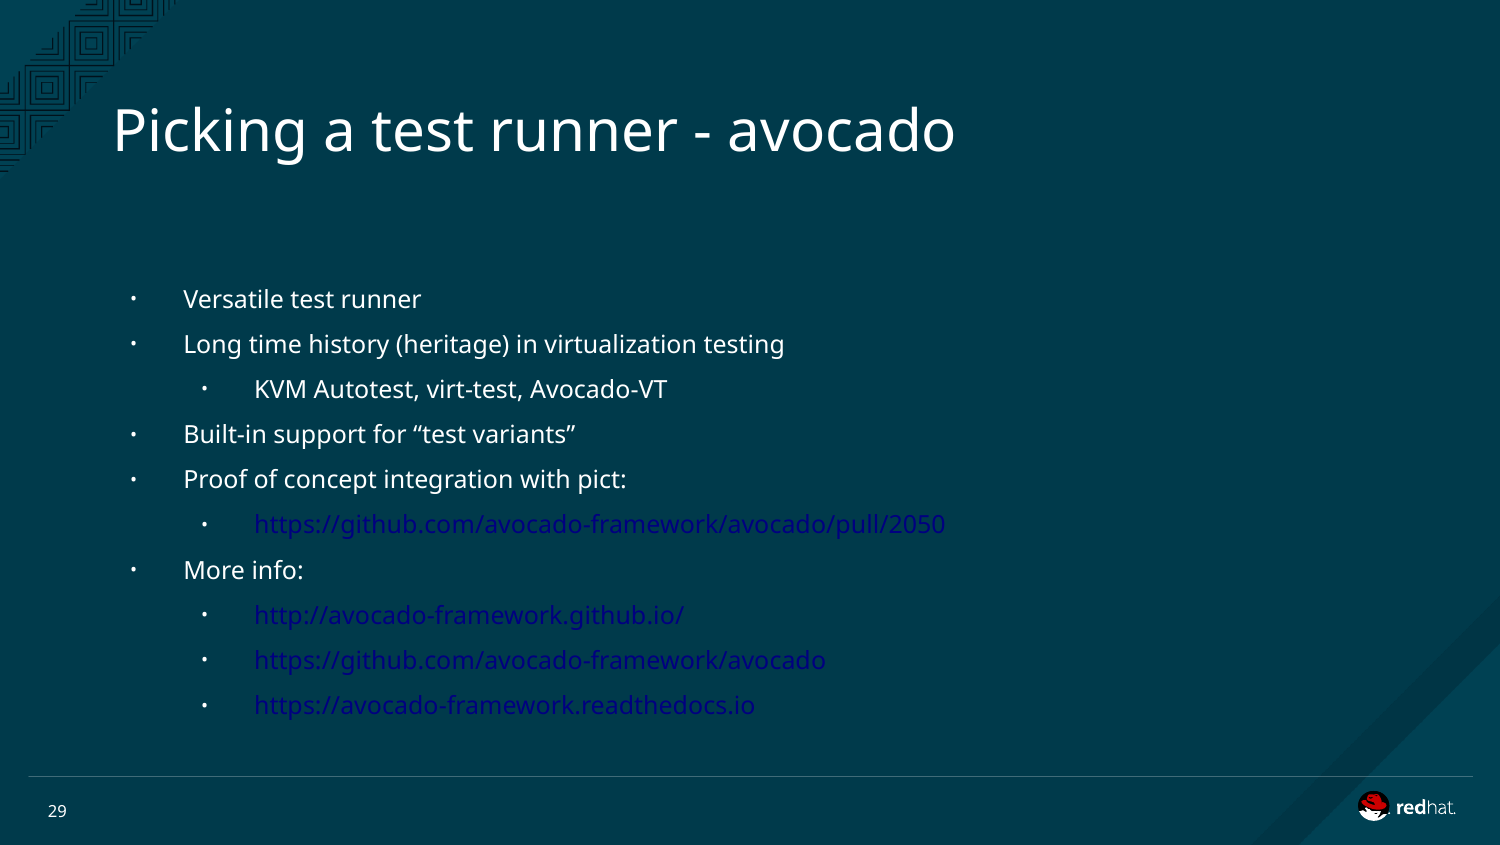

# Picking a test runner - avocado
Versatile test runner
Long time history (heritage) in virtualization testing
KVM Autotest, virt-test, Avocado-VT
Built-in support for “test variants”
Proof of concept integration with pict:
https://github.com/avocado-framework/avocado/pull/2050
More info:
http://avocado-framework.github.io/
https://github.com/avocado-framework/avocado
https://avocado-framework.readthedocs.io
29